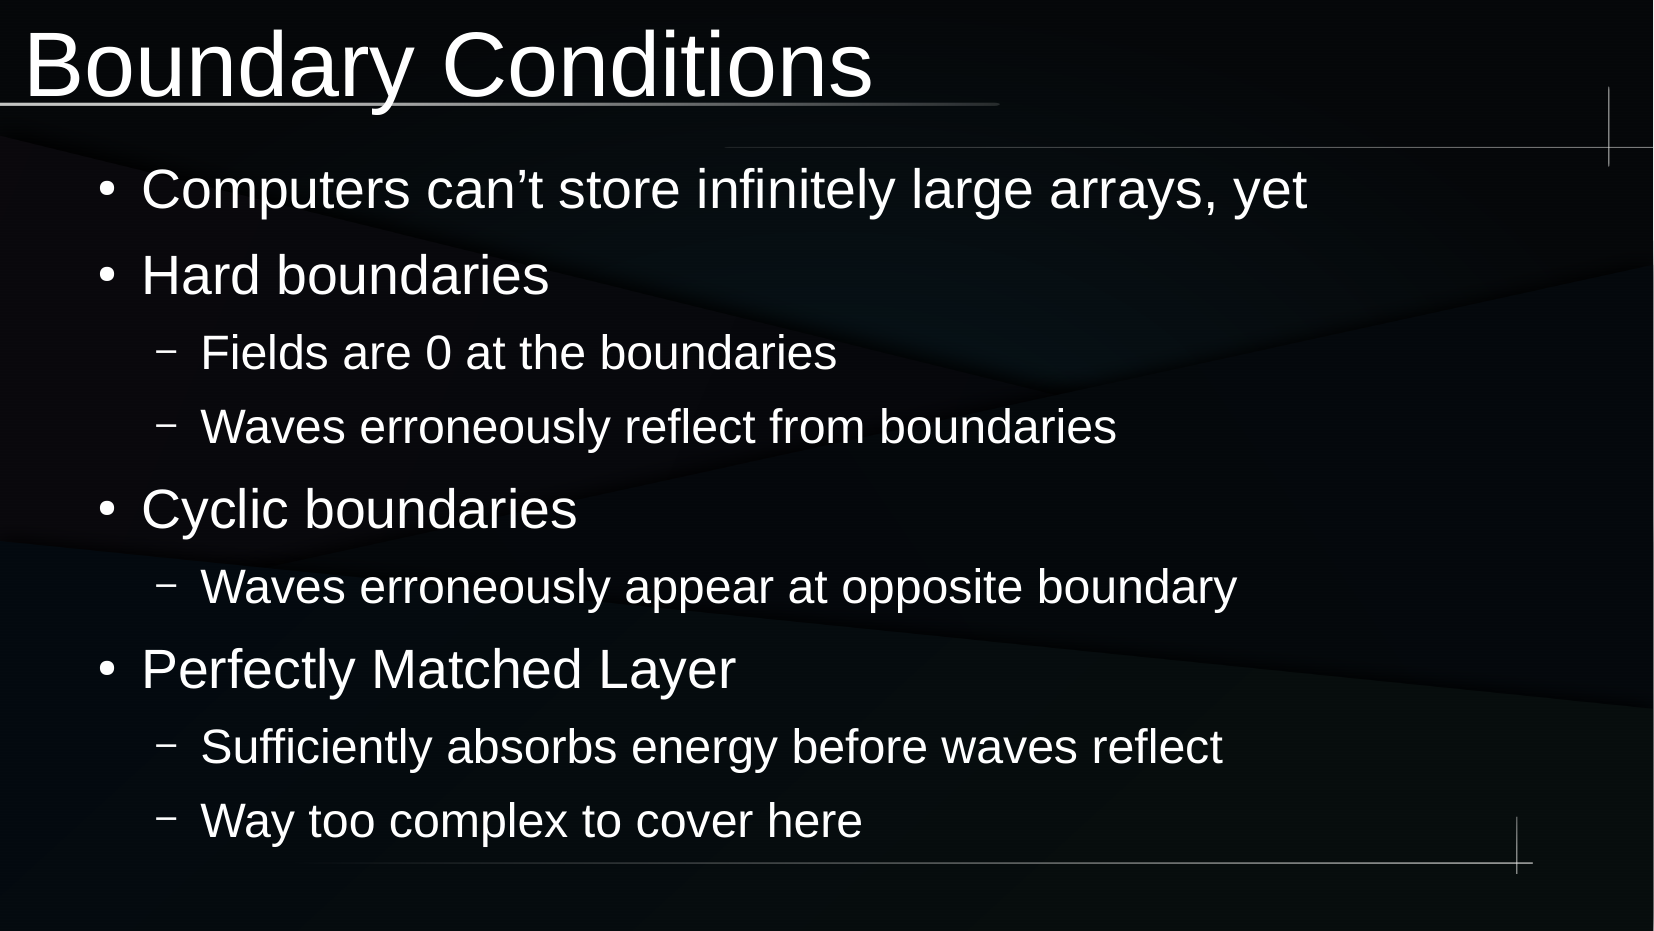

# Boundary Conditions
Computers can’t store infinitely large arrays, yet
Hard boundaries
Fields are 0 at the boundaries
Waves erroneously reflect from boundaries
Cyclic boundaries
Waves erroneously appear at opposite boundary
Perfectly Matched Layer
Sufficiently absorbs energy before waves reflect
Way too complex to cover here